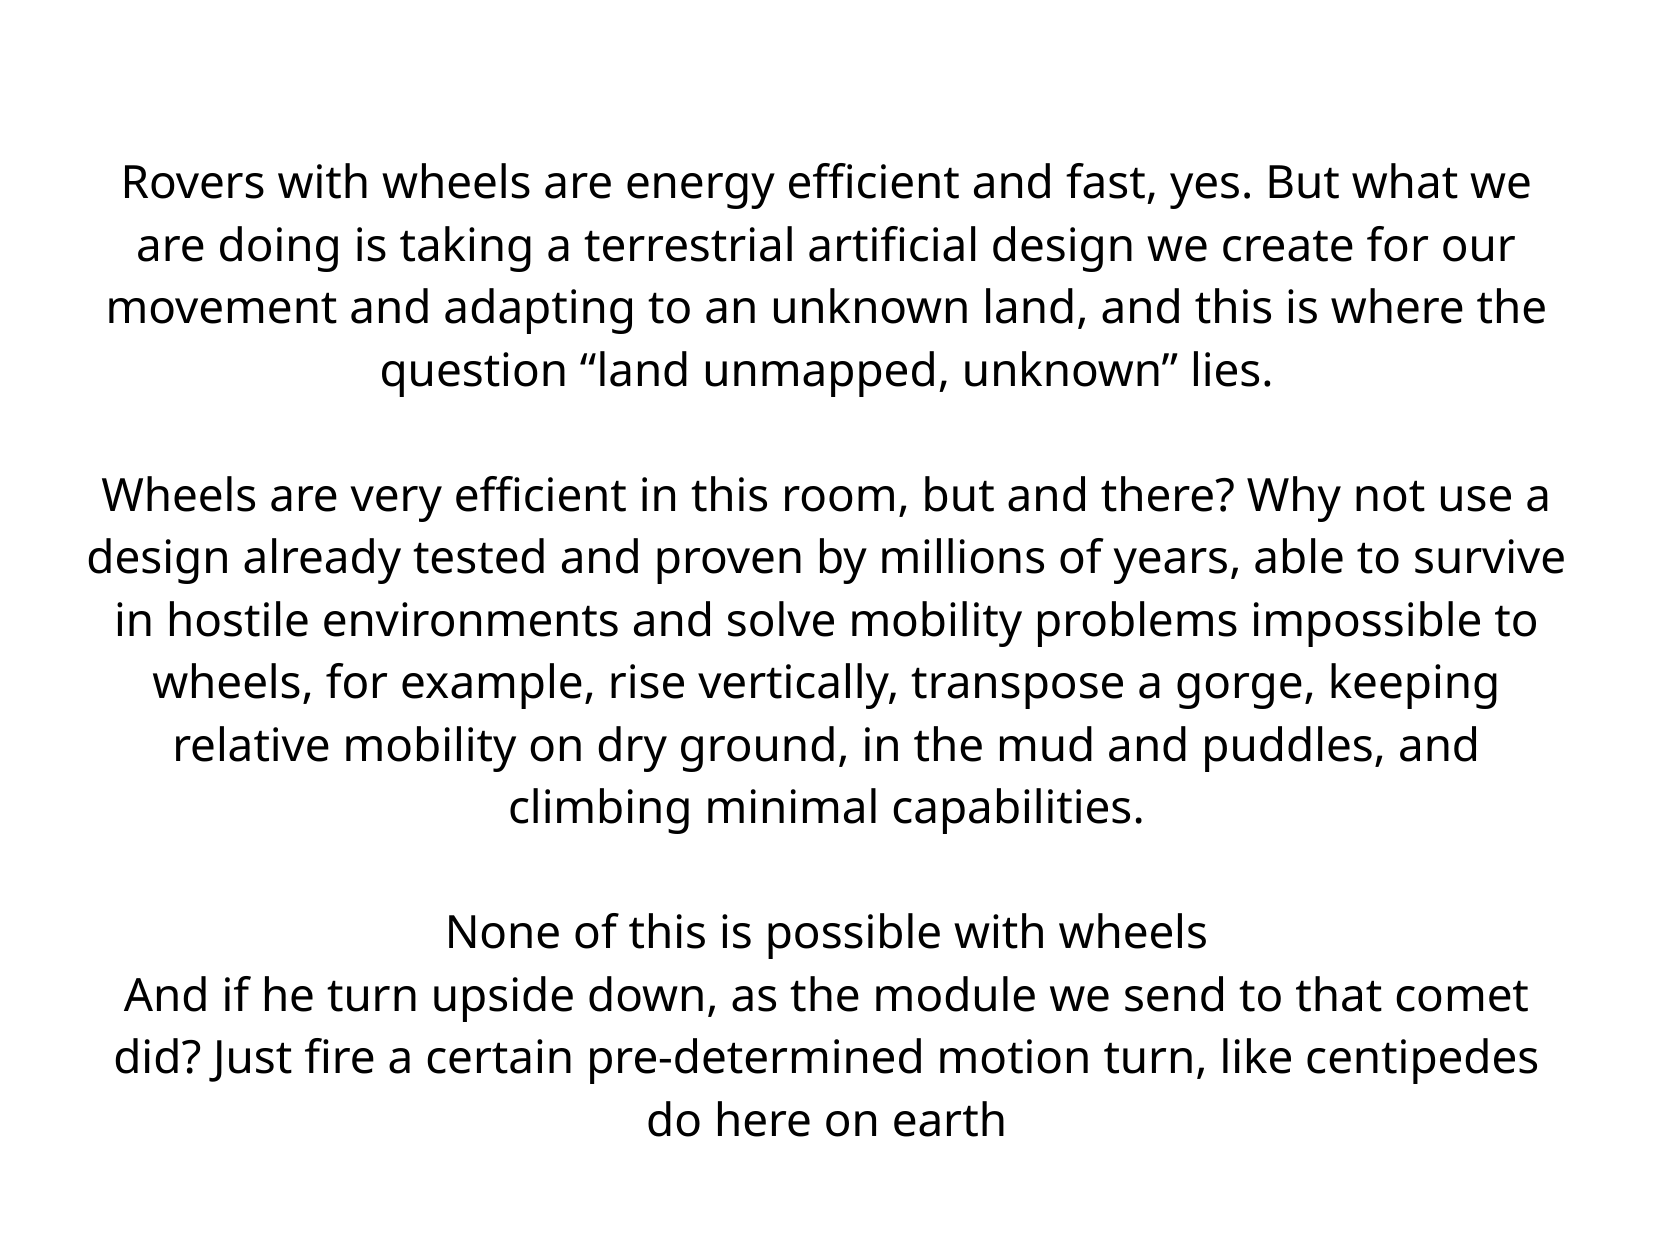

#
Rovers with wheels are energy efficient and fast, yes. But what we are doing is taking a terrestrial artificial design we create for our movement and adapting to an unknown land, and this is where the question “land unmapped, unknown” lies.
Wheels are very efficient in this room, but and there? Why not use a design already tested and proven by millions of years, able to survive in hostile environments and solve mobility problems impossible to wheels, for example, rise vertically, transpose a gorge, keeping relative mobility on dry ground, in the mud and puddles, and climbing minimal capabilities.
None of this is possible with wheels
And if he turn upside down, as the module we send to that comet did? Just fire a certain pre-determined motion turn, like centipedes do here on earth